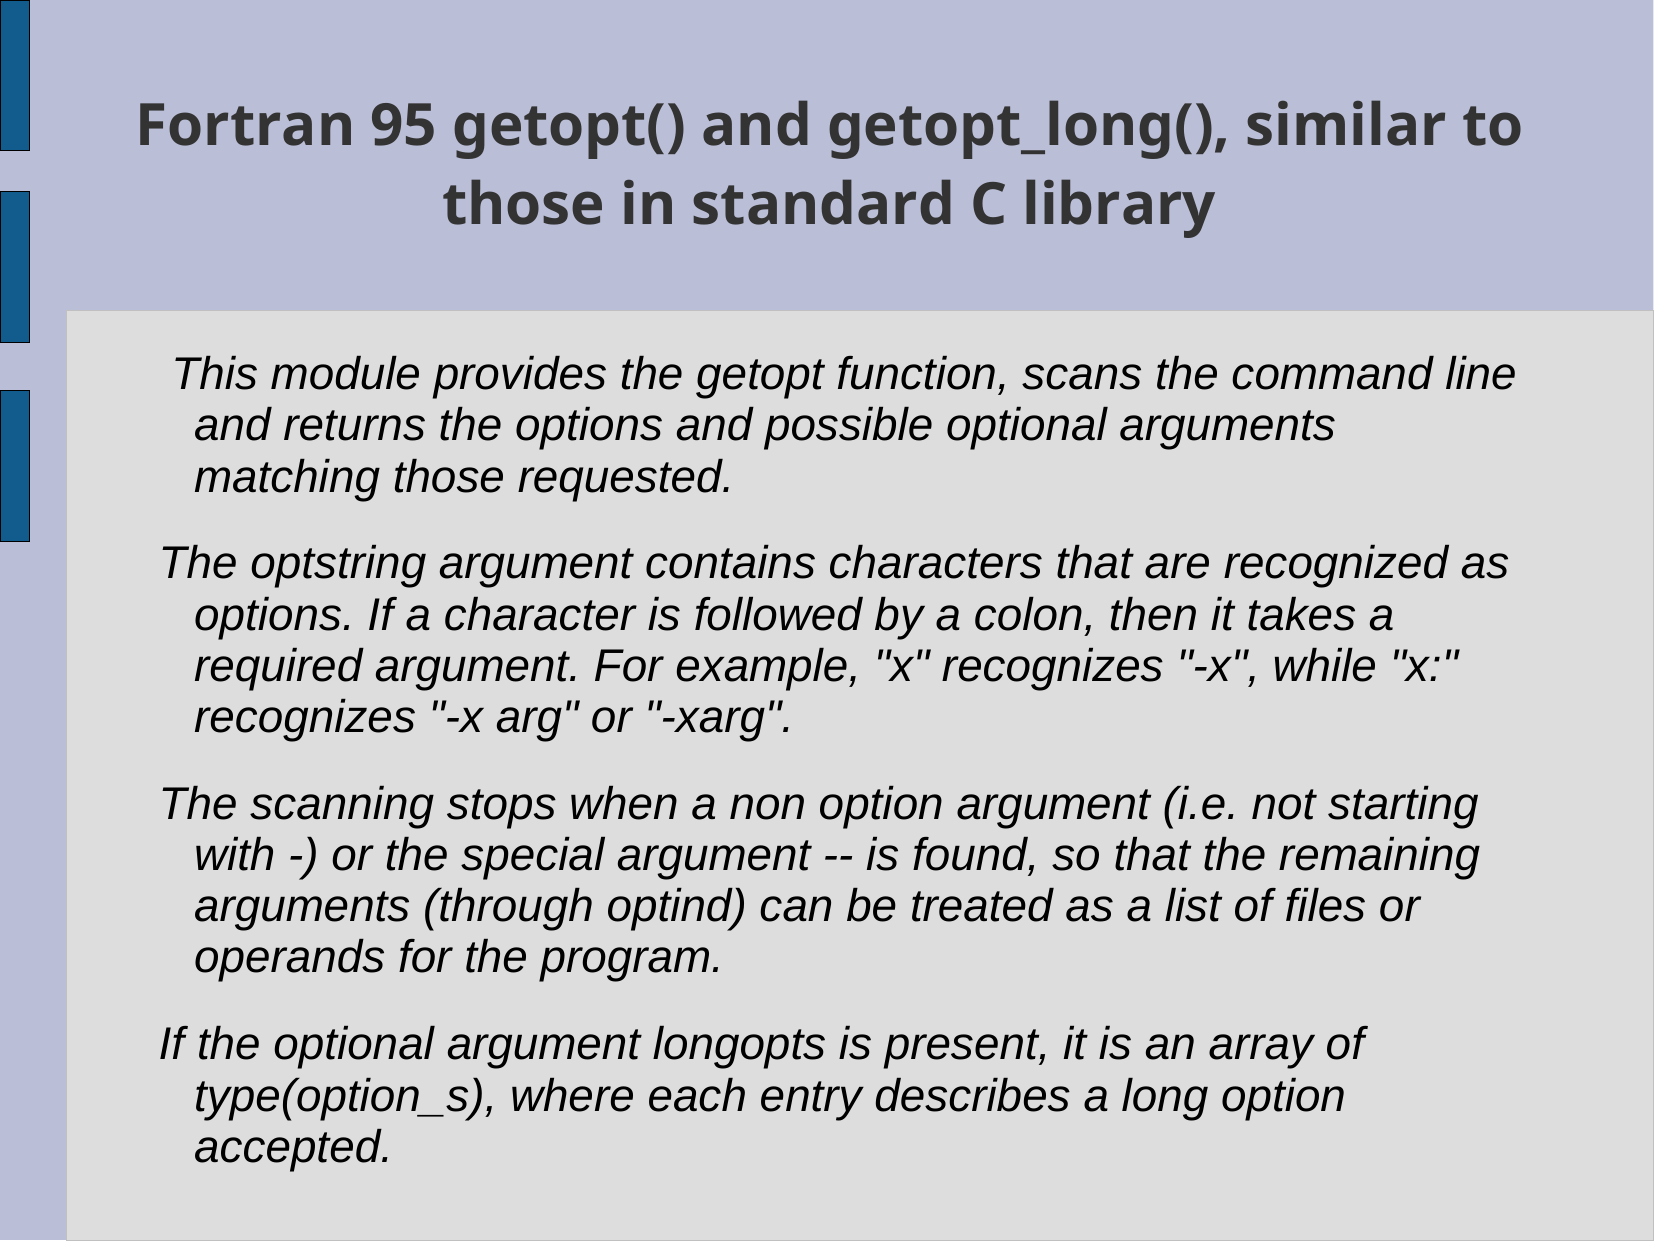

# Fortran 95 getopt() and getopt_long(), similar to those in standard C library
 This module provides the getopt function, scans the command line and returns the options and possible optional arguments matching those requested.
The optstring argument contains characters that are recognized as options. If a character is followed by a colon, then it takes a required argument. For example, "x" recognizes "-x", while "x:" recognizes "-x arg" or "-xarg".
The scanning stops when a non option argument (i.e. not starting with -) or the special argument -- is found, so that the remaining arguments (through optind) can be treated as a list of files or operands for the program.
If the optional argument longopts is present, it is an array of type(option_s), where each entry describes a long option accepted.